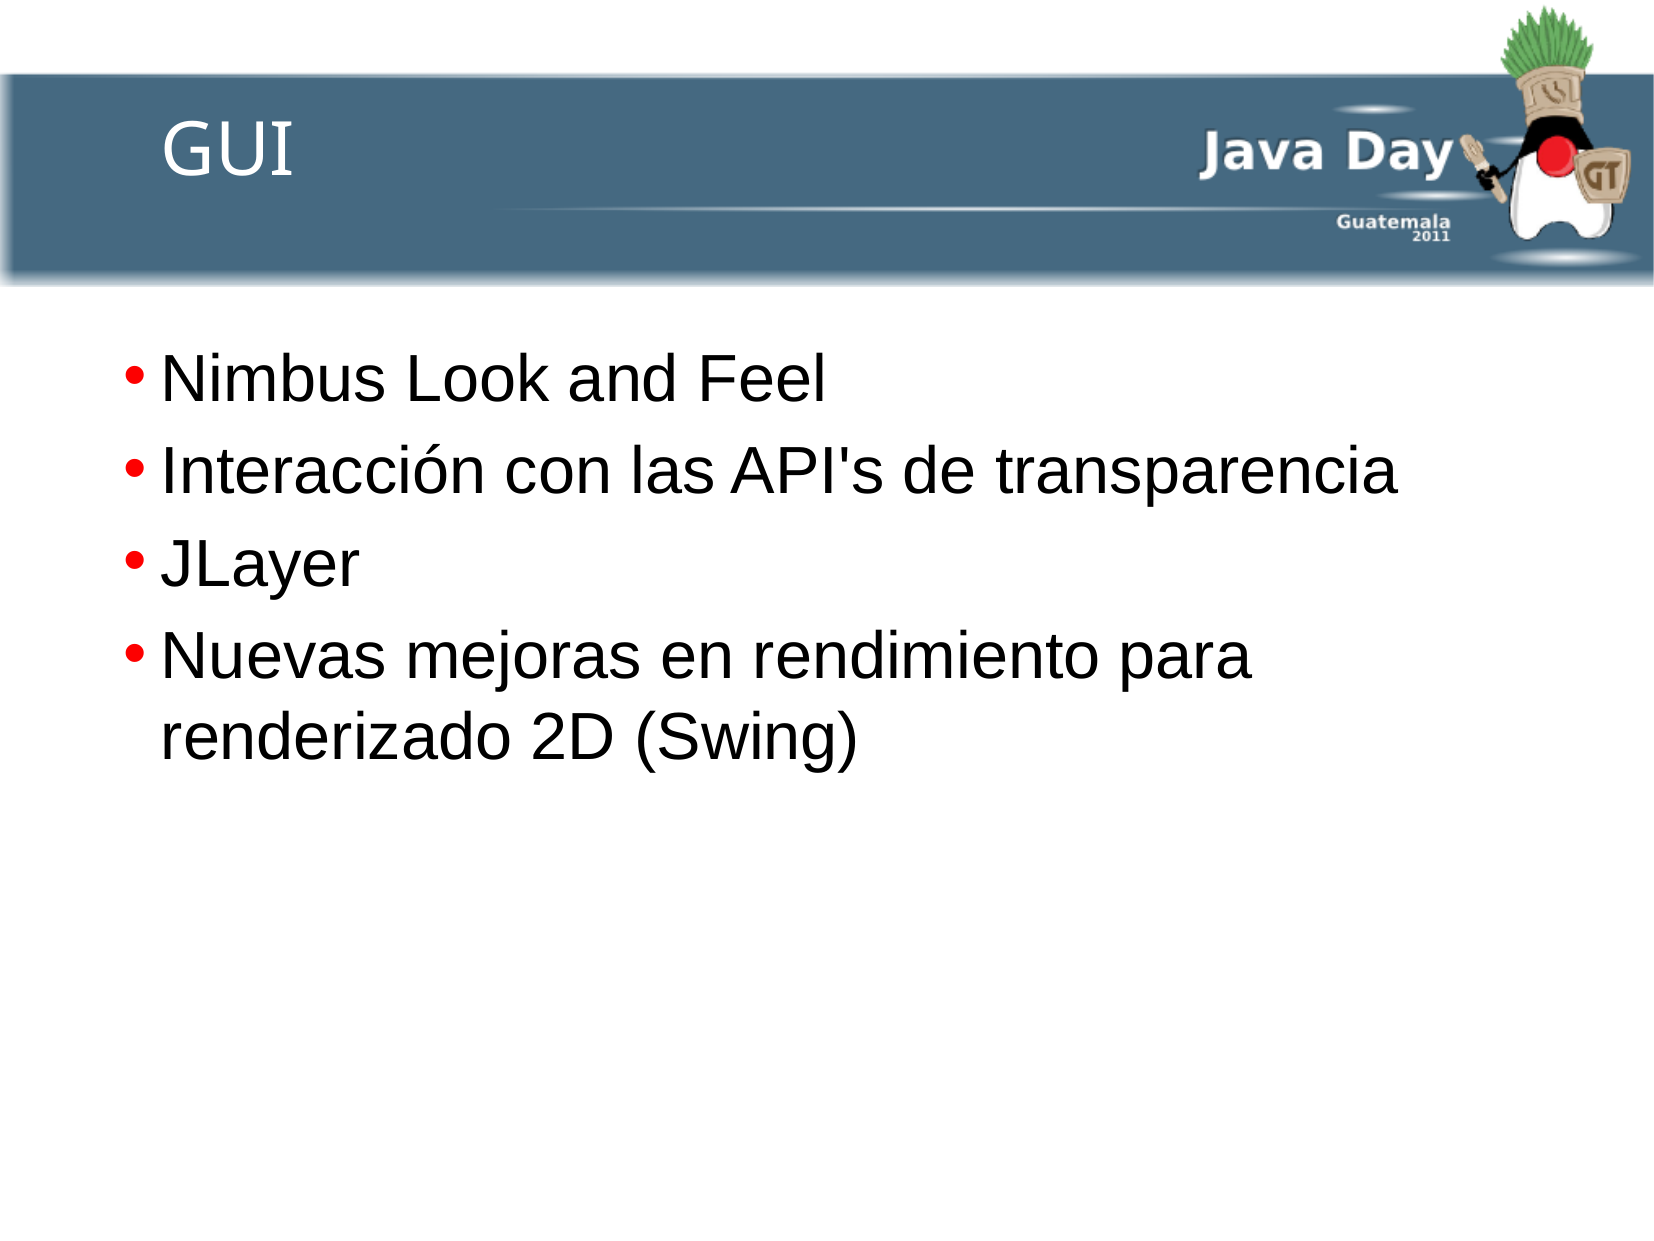

# GUI
Nimbus Look and Feel
Interacción con las API's de transparencia
JLayer
Nuevas mejoras en rendimiento para renderizado 2D (Swing)